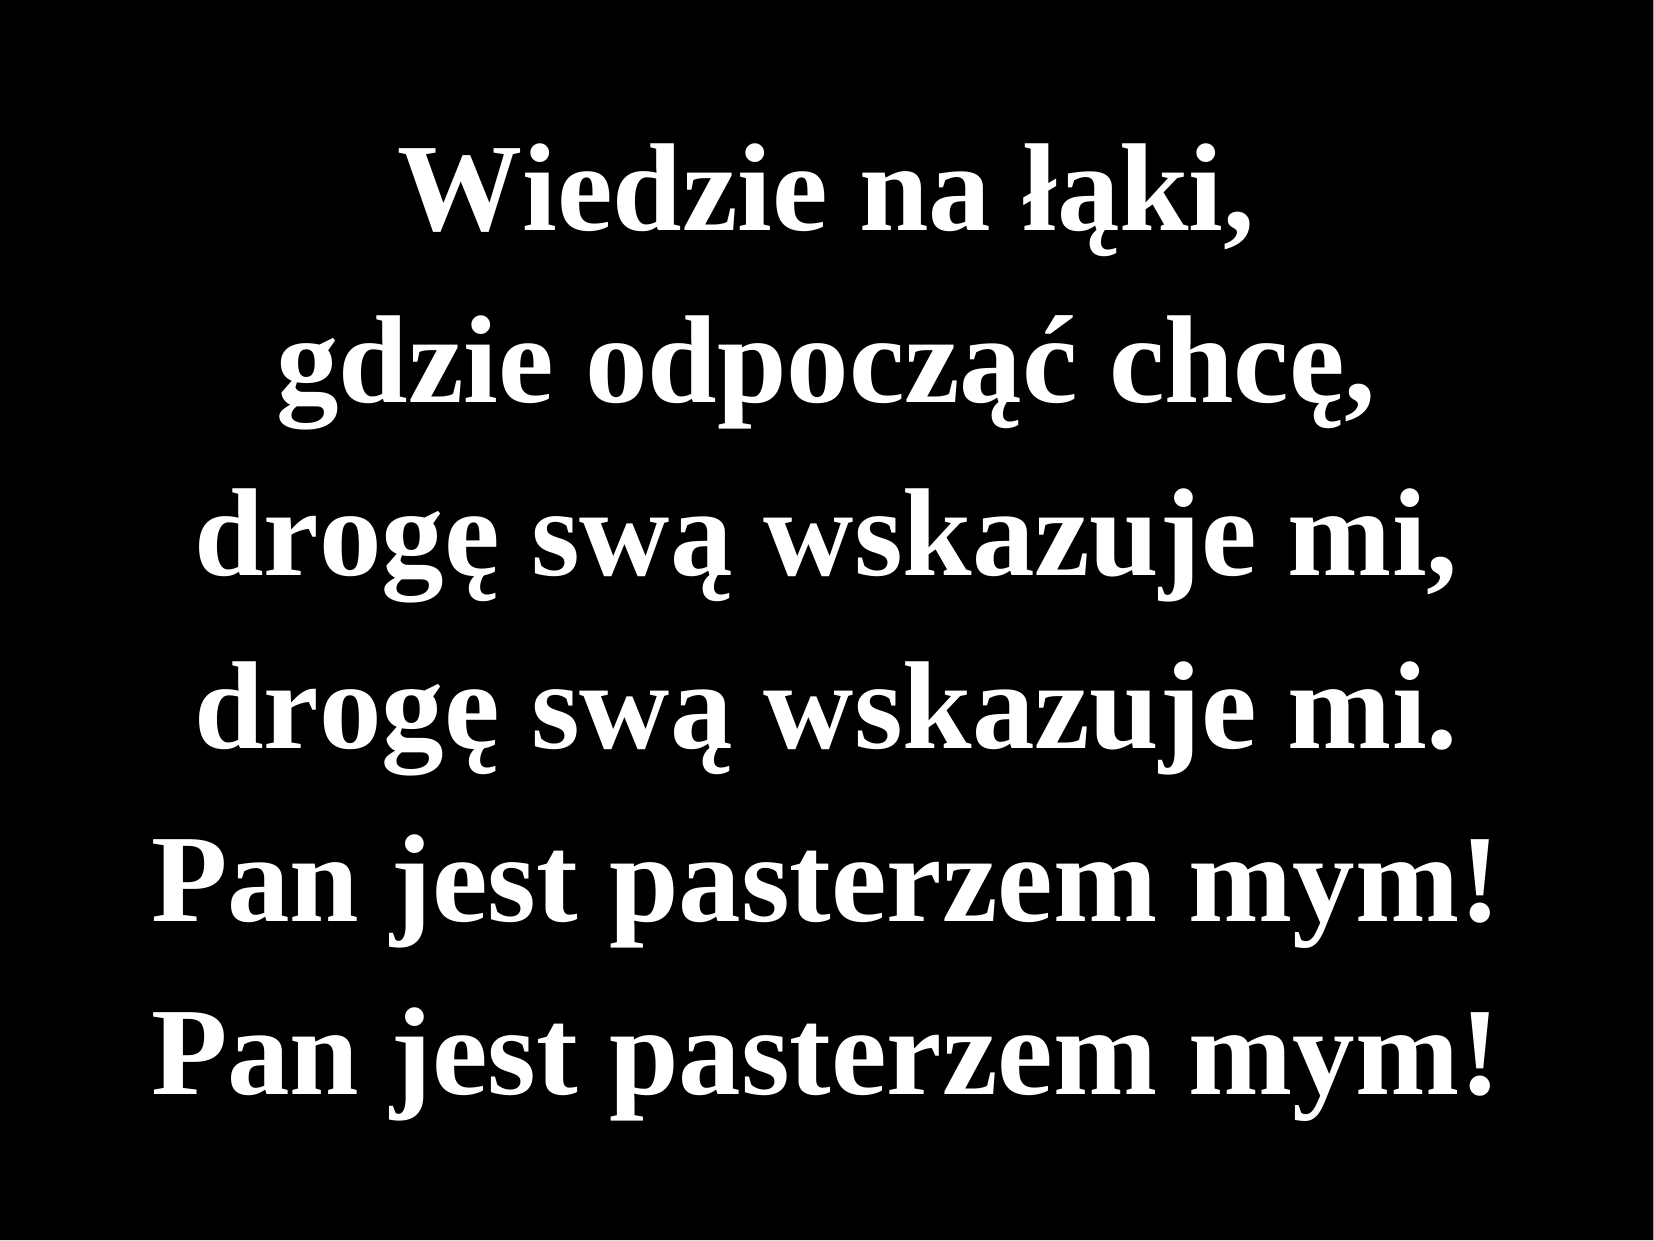

# Wiedzie na łąki, ppp gdzie odpocząć chcę, ppp drogę swą wskazuje mi, ppp drogę swą wskazuje mi. ppp Pan jest pasterzem mym! ppp Pan jest pasterzem mym!